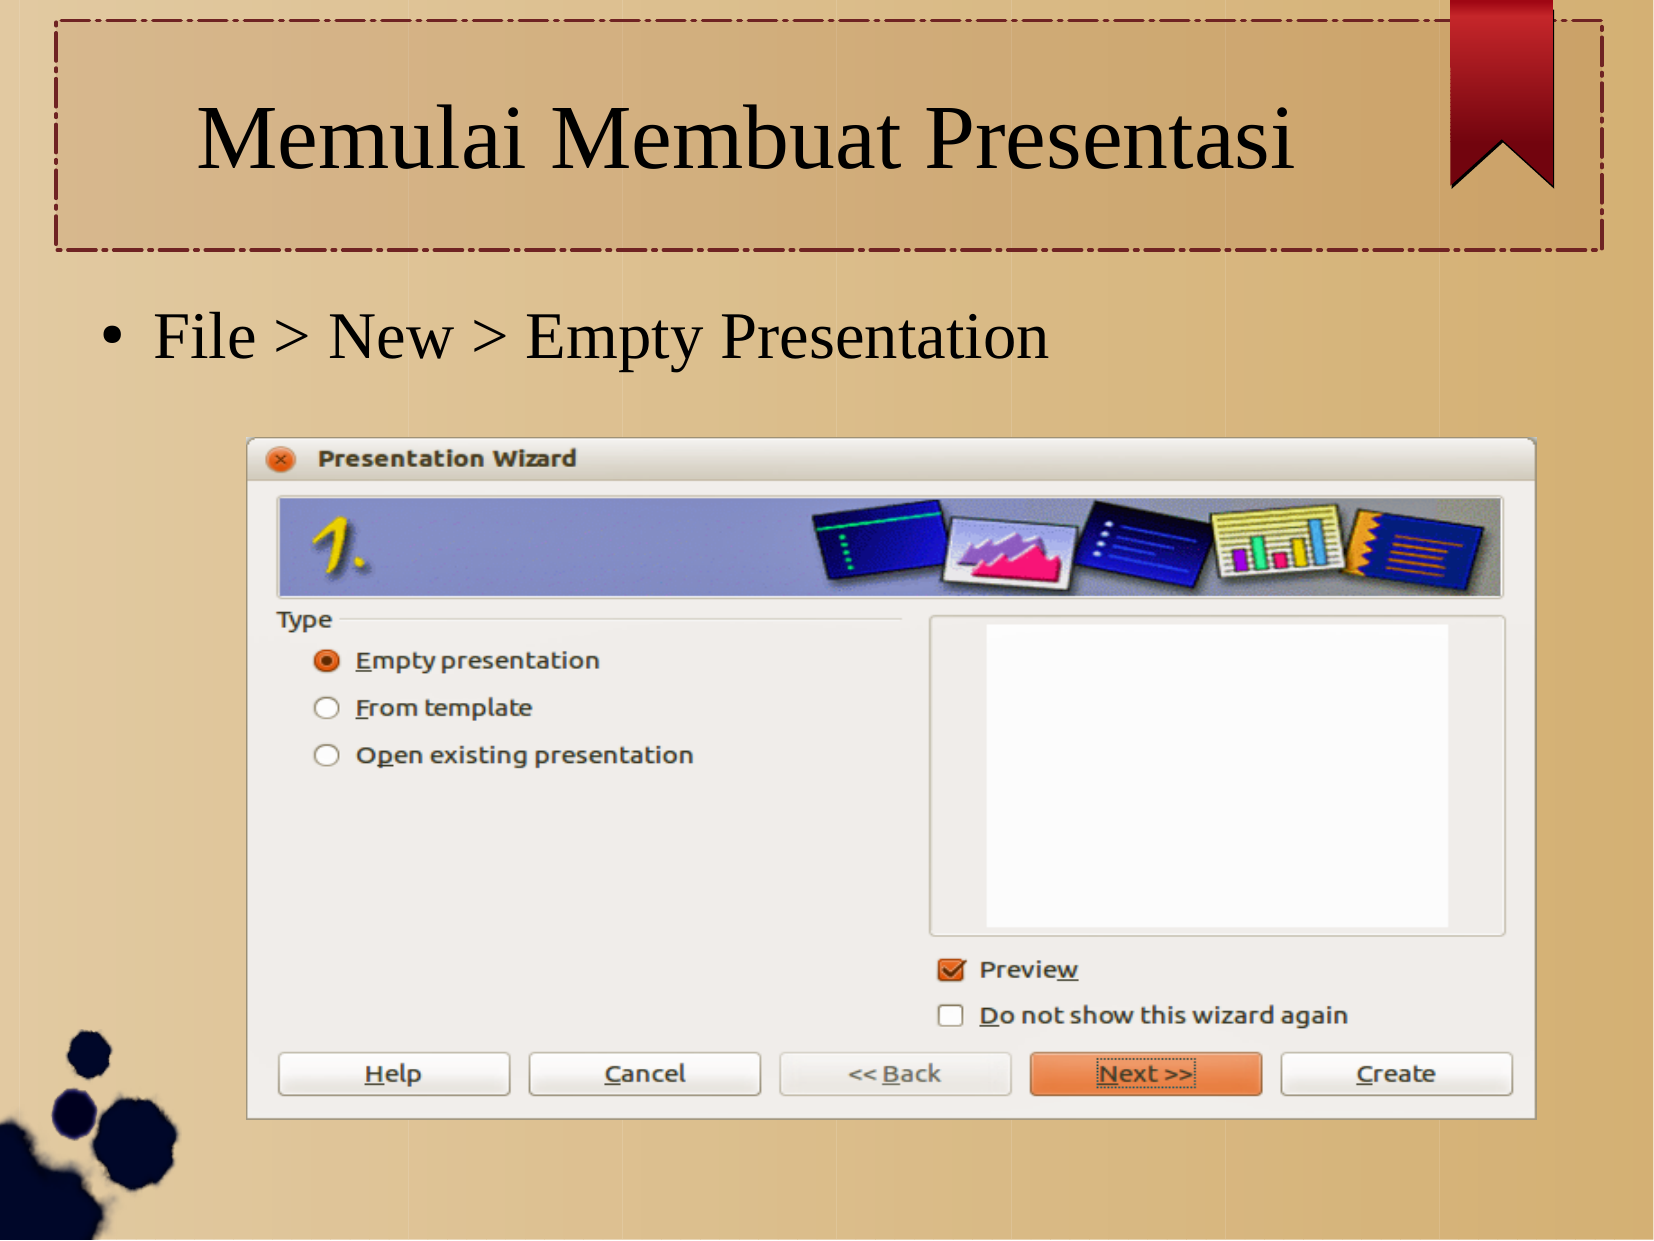

# Memulai Membuat Presentasi
File > New > Empty Presentation